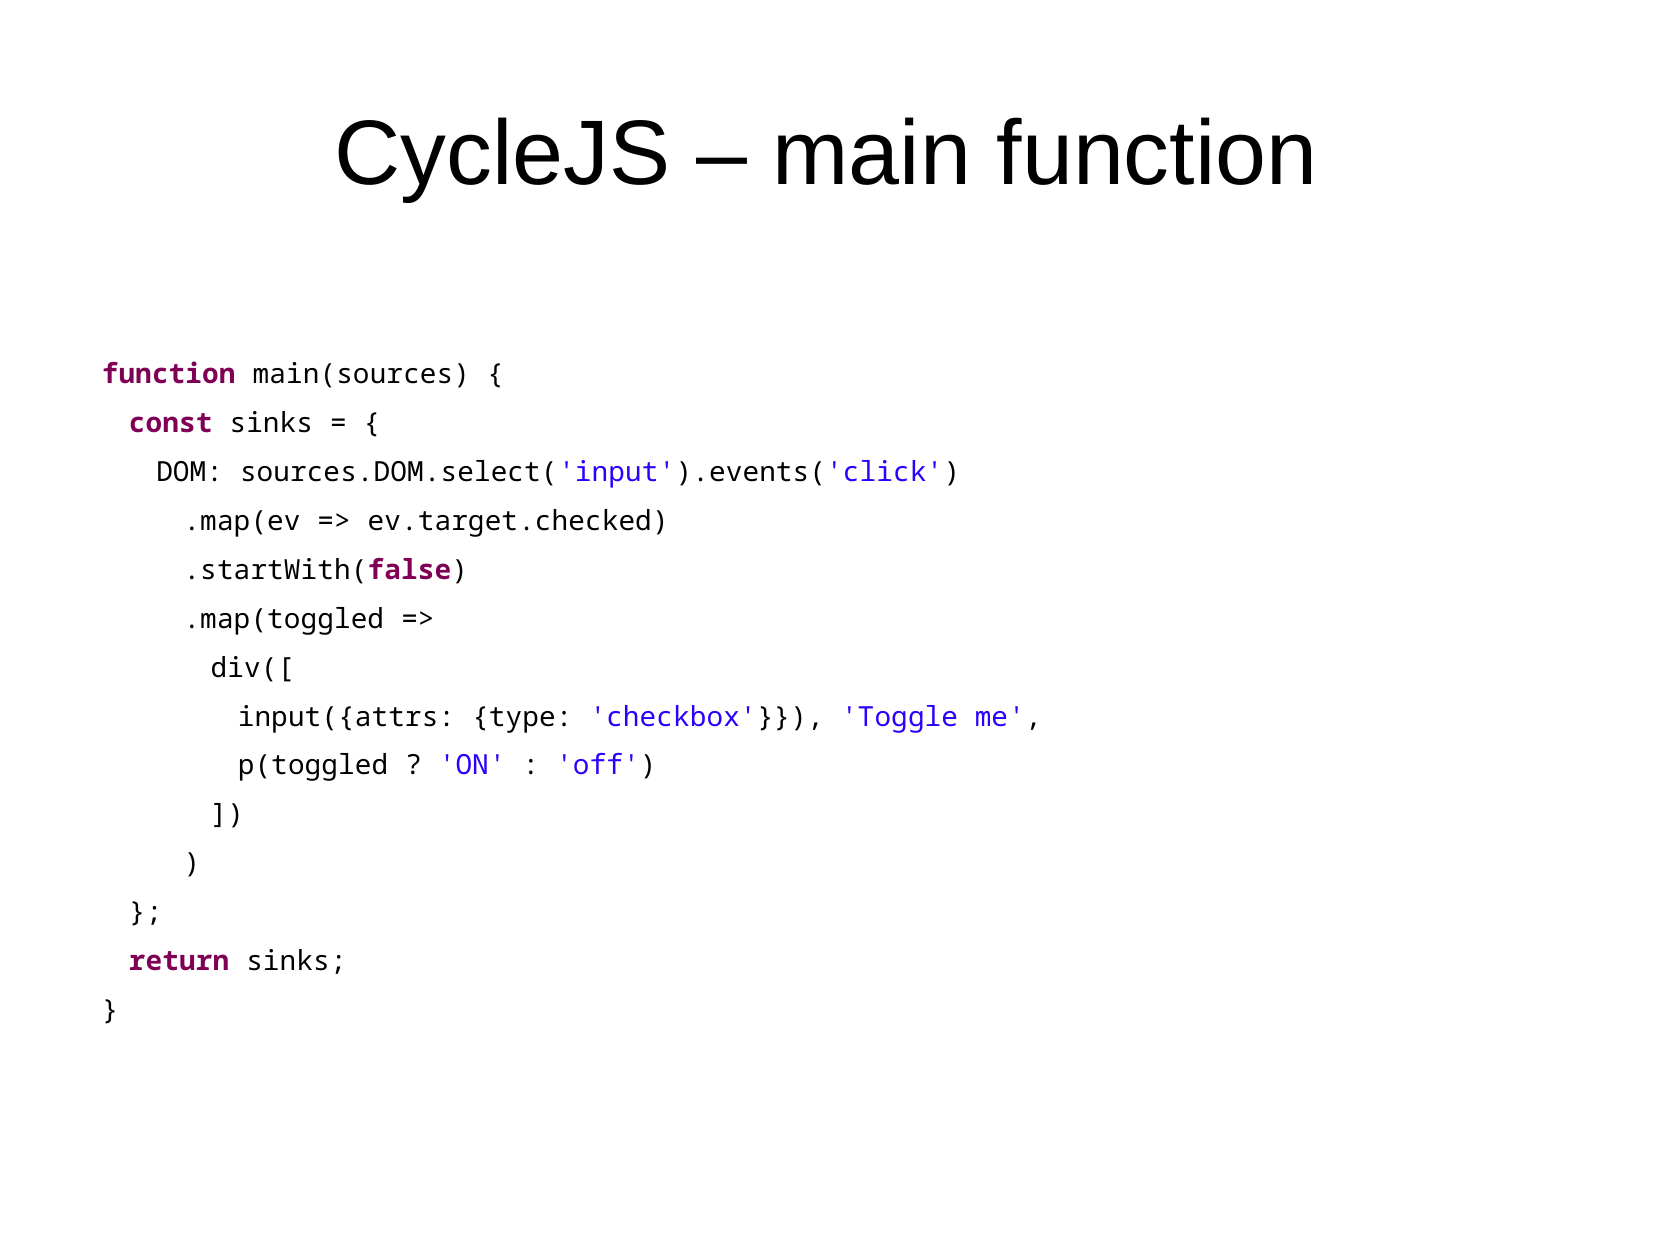

# CycleJS – main function
function main(sources) {
const sinks = {
DOM: sources.DOM.select('input').events('click')
.map(ev => ev.target.checked)
.startWith(false)
.map(toggled =>
div([
input({attrs: {type: 'checkbox'}}), 'Toggle me',
p(toggled ? 'ON' : 'off')
])
)
};
return sinks;
}